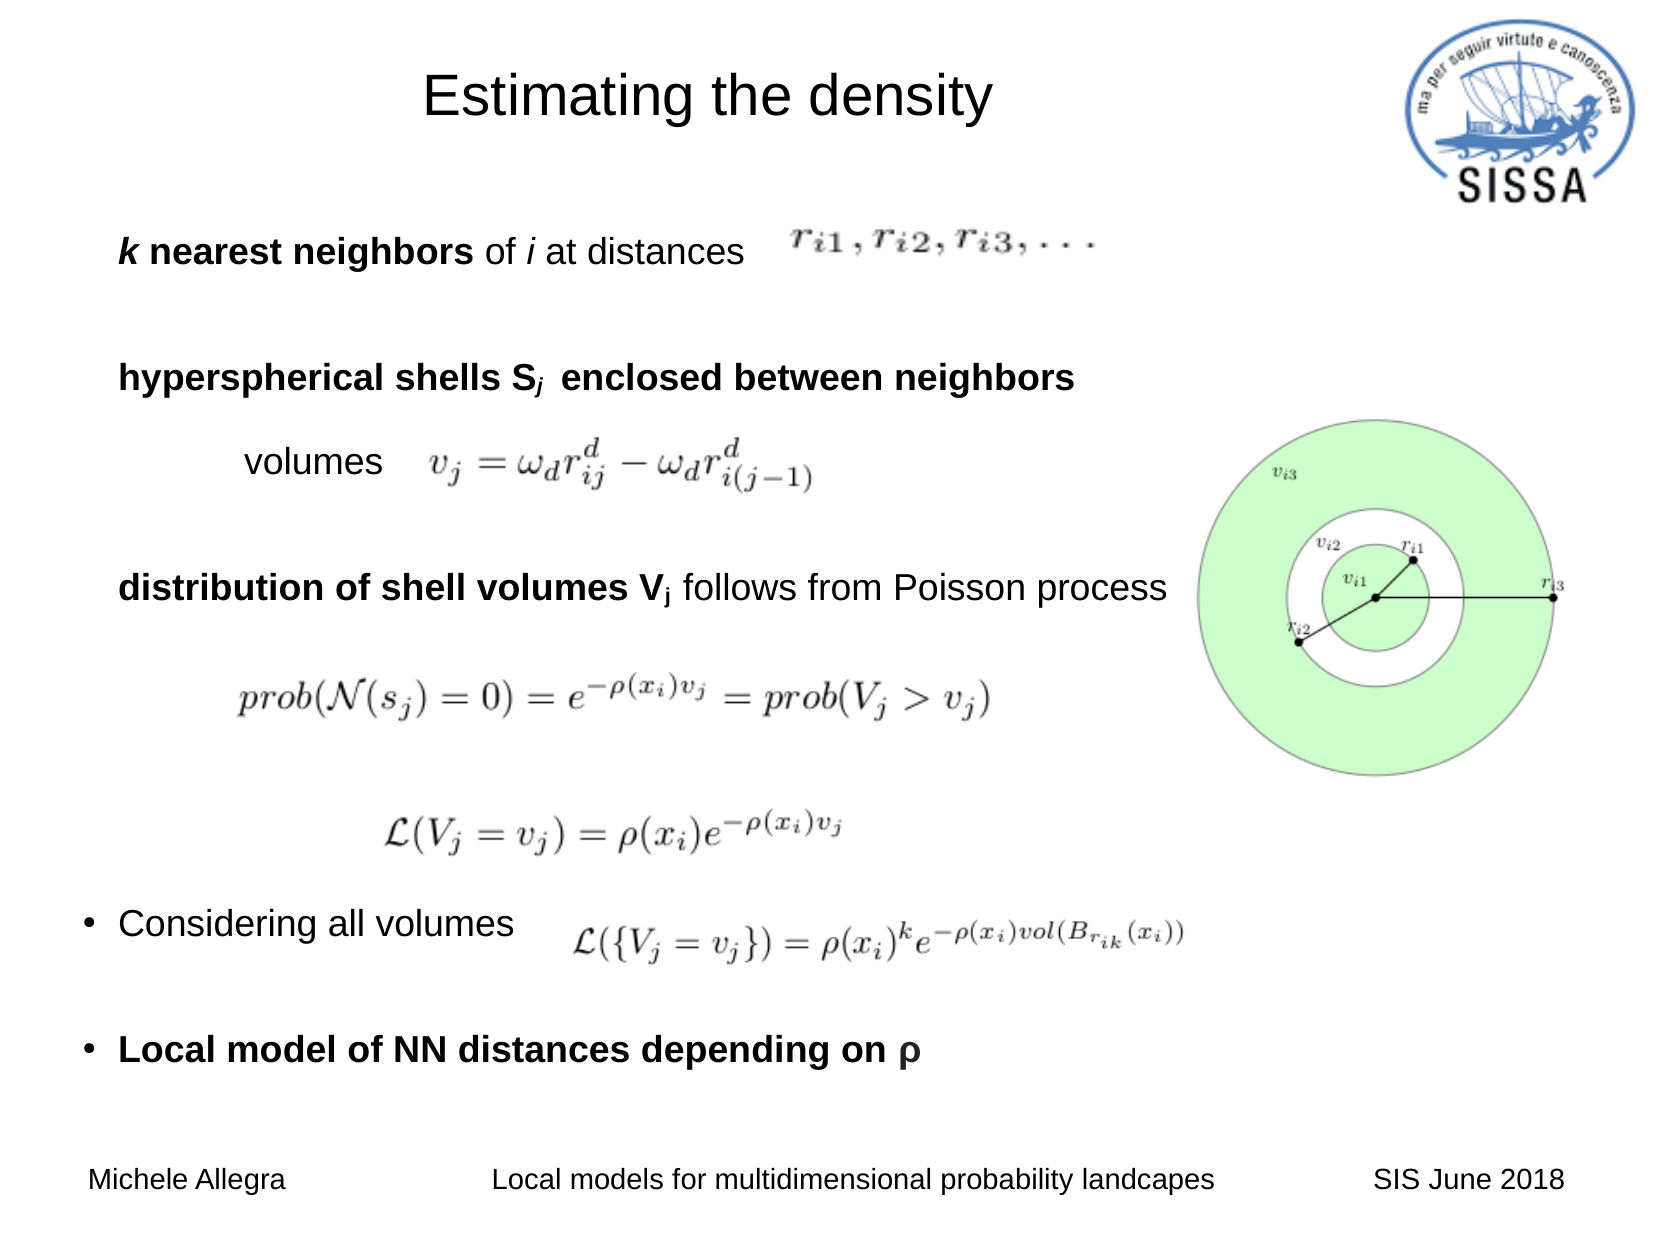

# Estimating the density
k nearest neighbors of i at distances
hyperspherical shells Sj enclosed between neighbors
 volumes
distribution of shell volumes Vj follows from Poisson process
Considering all volumes
Local model of NN distances depending on ρ
Michele Allegra Local models for multidimensional probability landcapes SIS June 2018